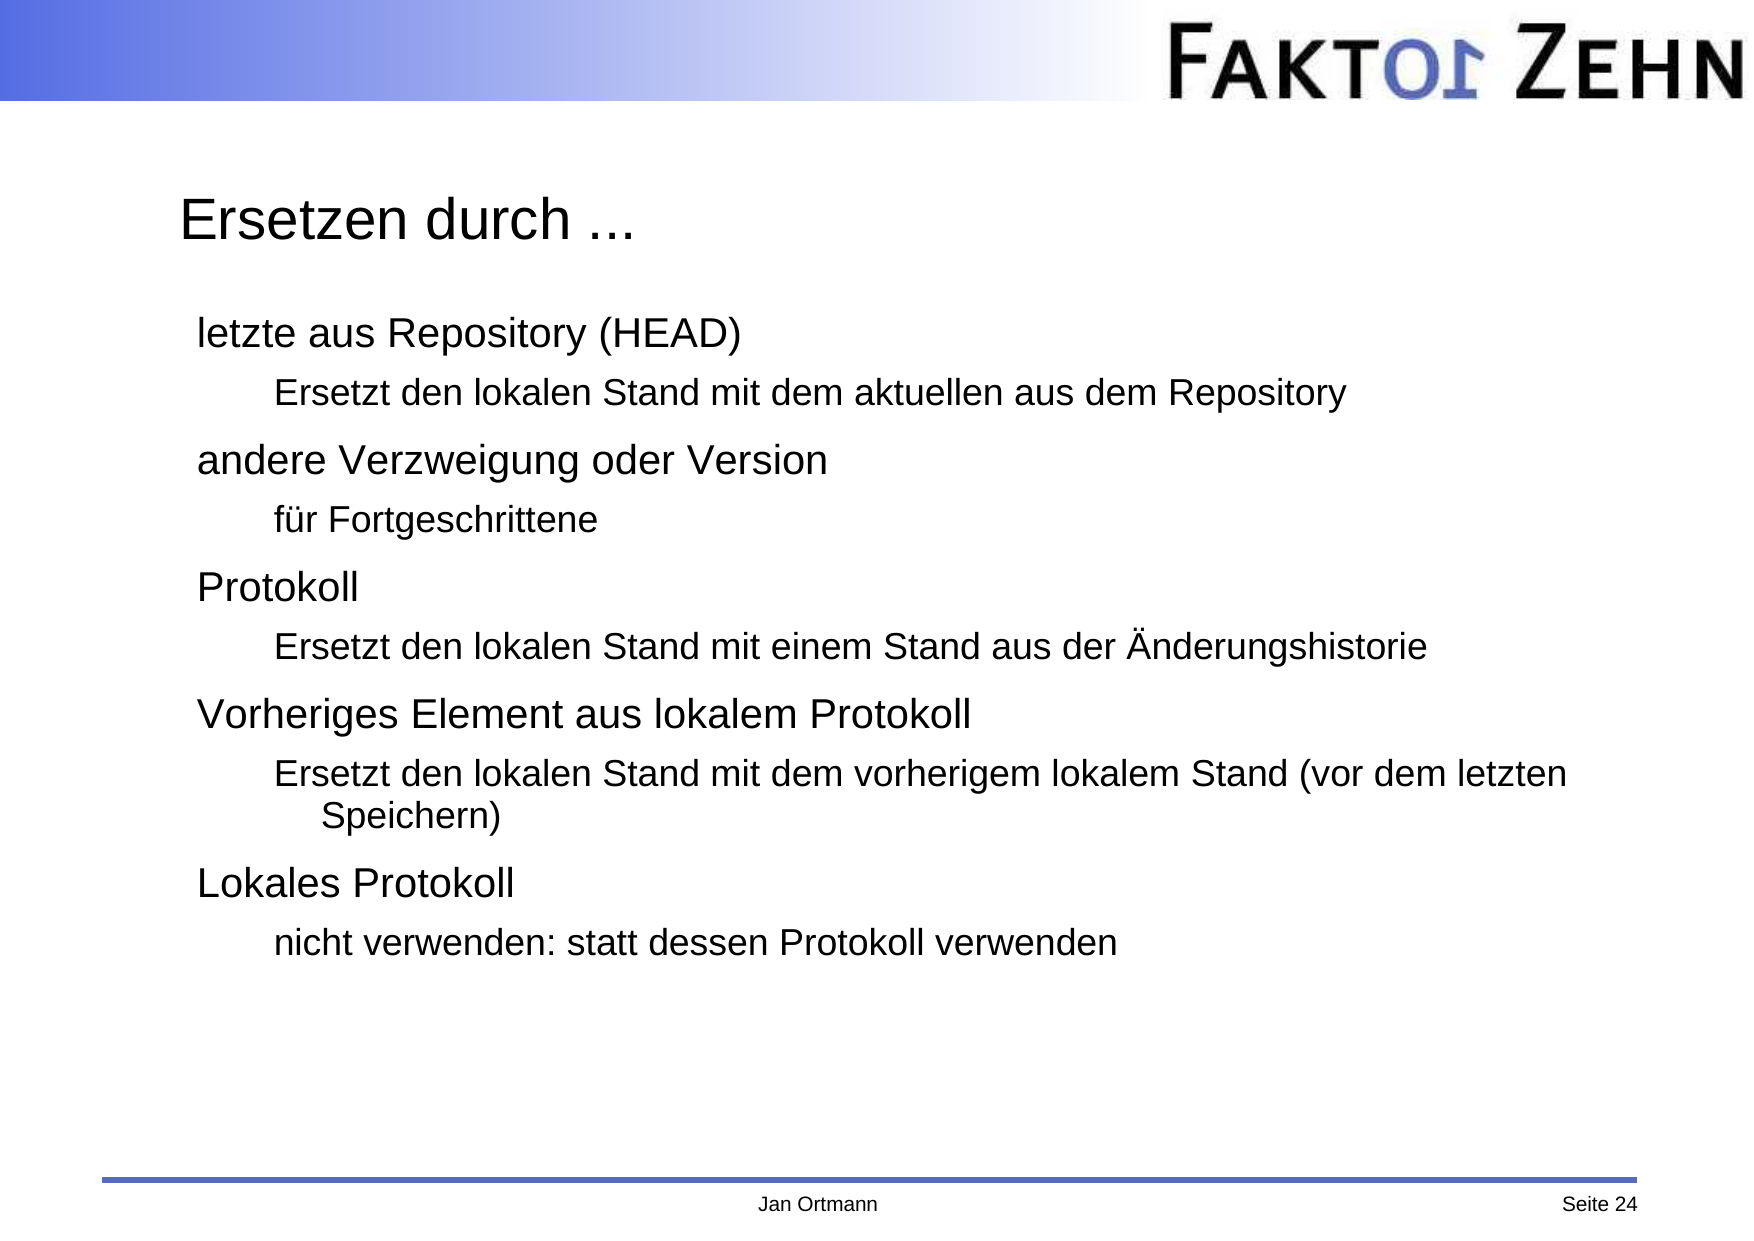

# Ersetzen durch ...
letzte aus Repository (HEAD)
Ersetzt den lokalen Stand mit dem aktuellen aus dem Repository
andere Verzweigung oder Version
für Fortgeschrittene
Protokoll
Ersetzt den lokalen Stand mit einem Stand aus der Änderungshistorie
Vorheriges Element aus lokalem Protokoll
Ersetzt den lokalen Stand mit dem vorherigem lokalem Stand (vor dem letzten Speichern)
Lokales Protokoll
nicht verwenden: statt dessen Protokoll verwenden